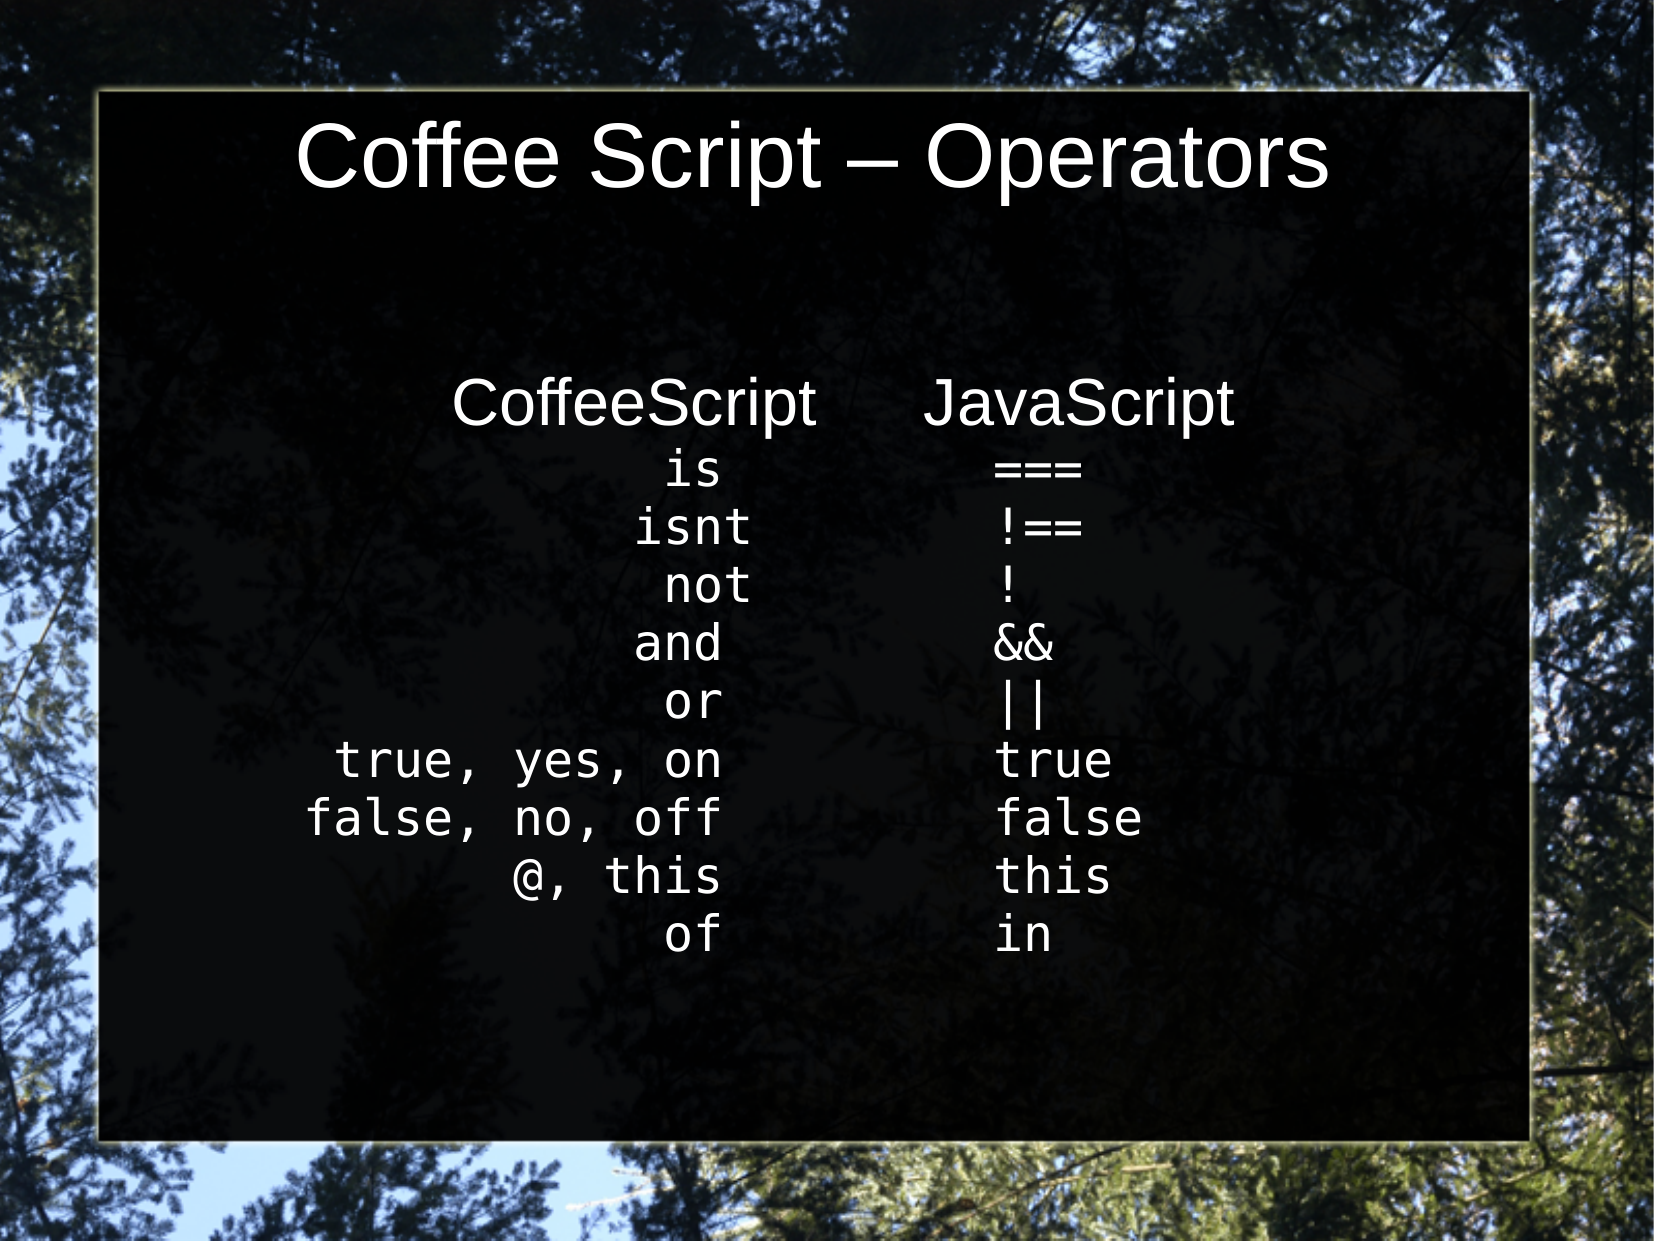

# Coffee Script – Operators
CoffeeScript	JavaScript
 is ===
 isnt !==
 not !
 and &&
 or ||
true, yes, on true
 false, no, off false
@, this this
 of in